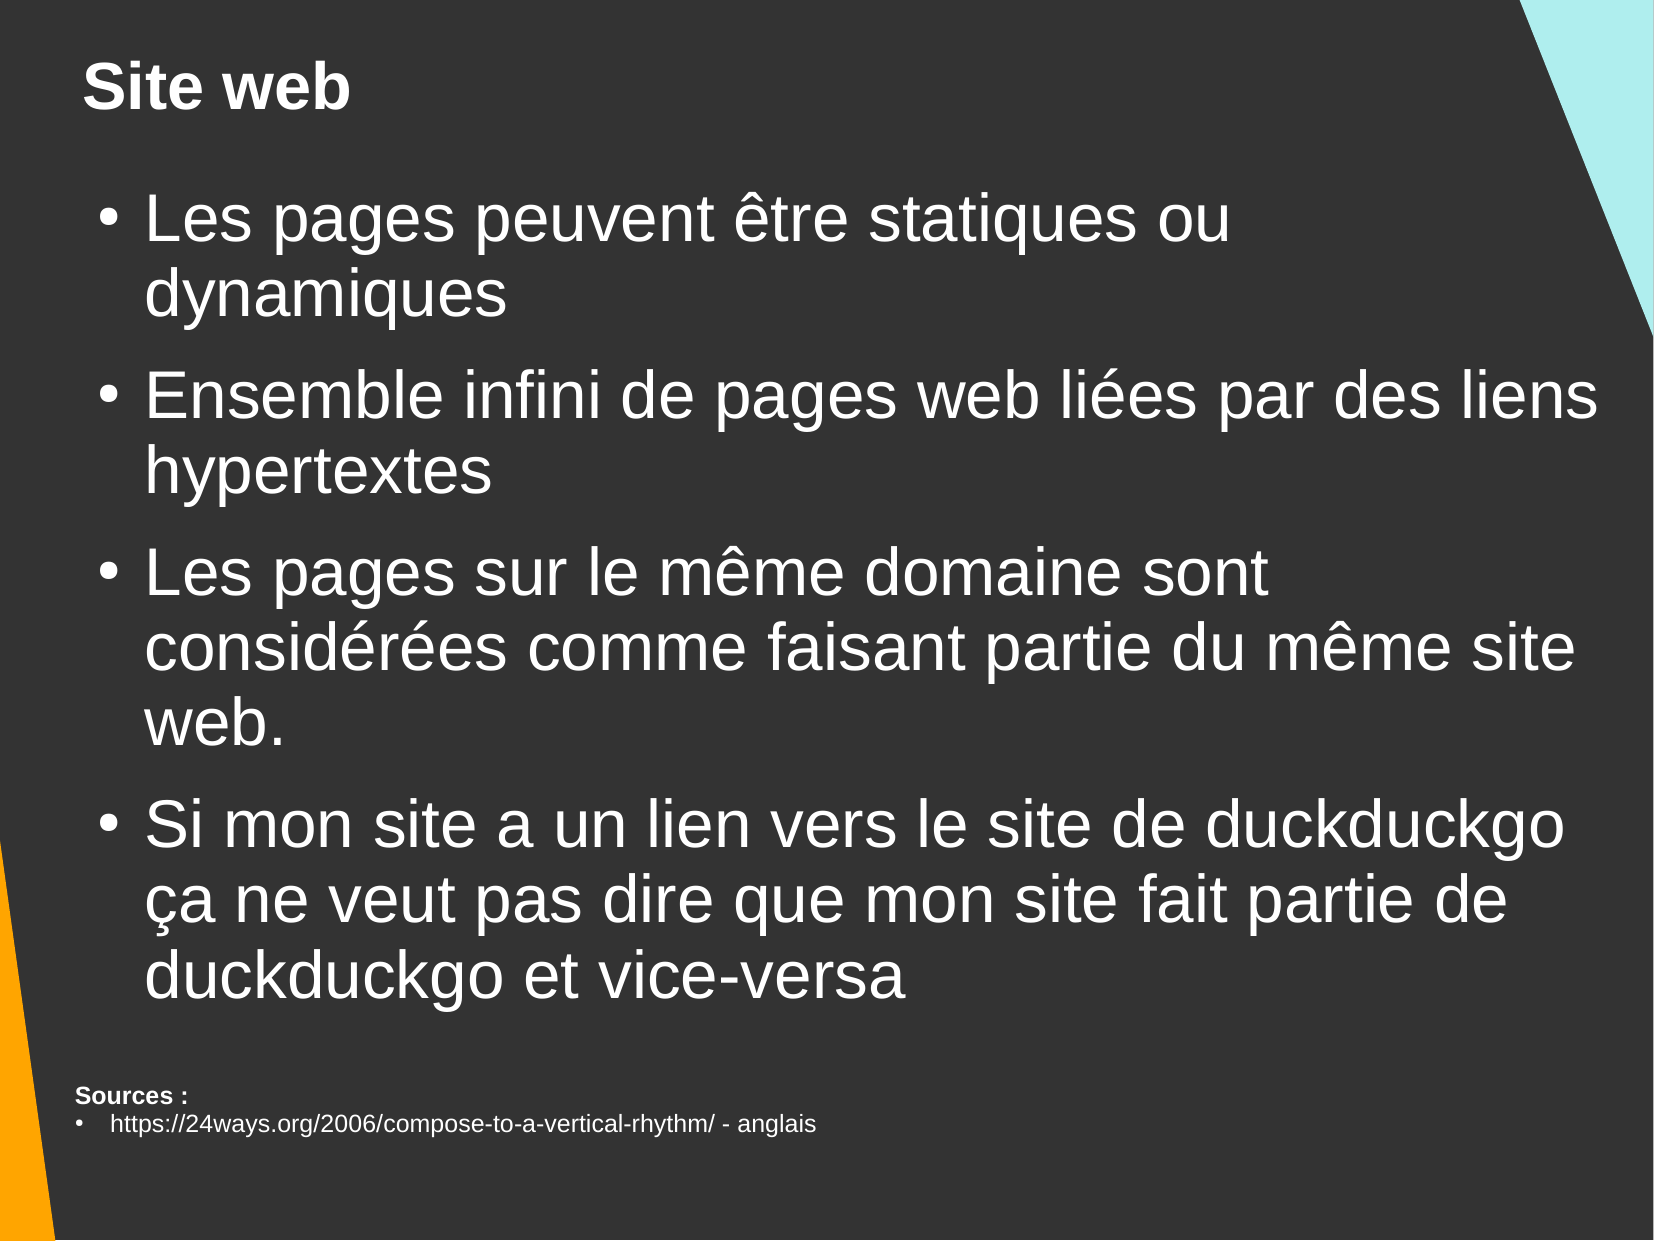

# Site web
Les pages peuvent être statiques ou dynamiques
Ensemble infini de pages web liées par des liens hypertextes
Les pages sur le même domaine sont considérées comme faisant partie du même site web.
Si mon site a un lien vers le site de duckduckgo ça ne veut pas dire que mon site fait partie de duckduckgo et vice-versa
Sources :
https://24ways.org/2006/compose-to-a-vertical-rhythm/ - anglais